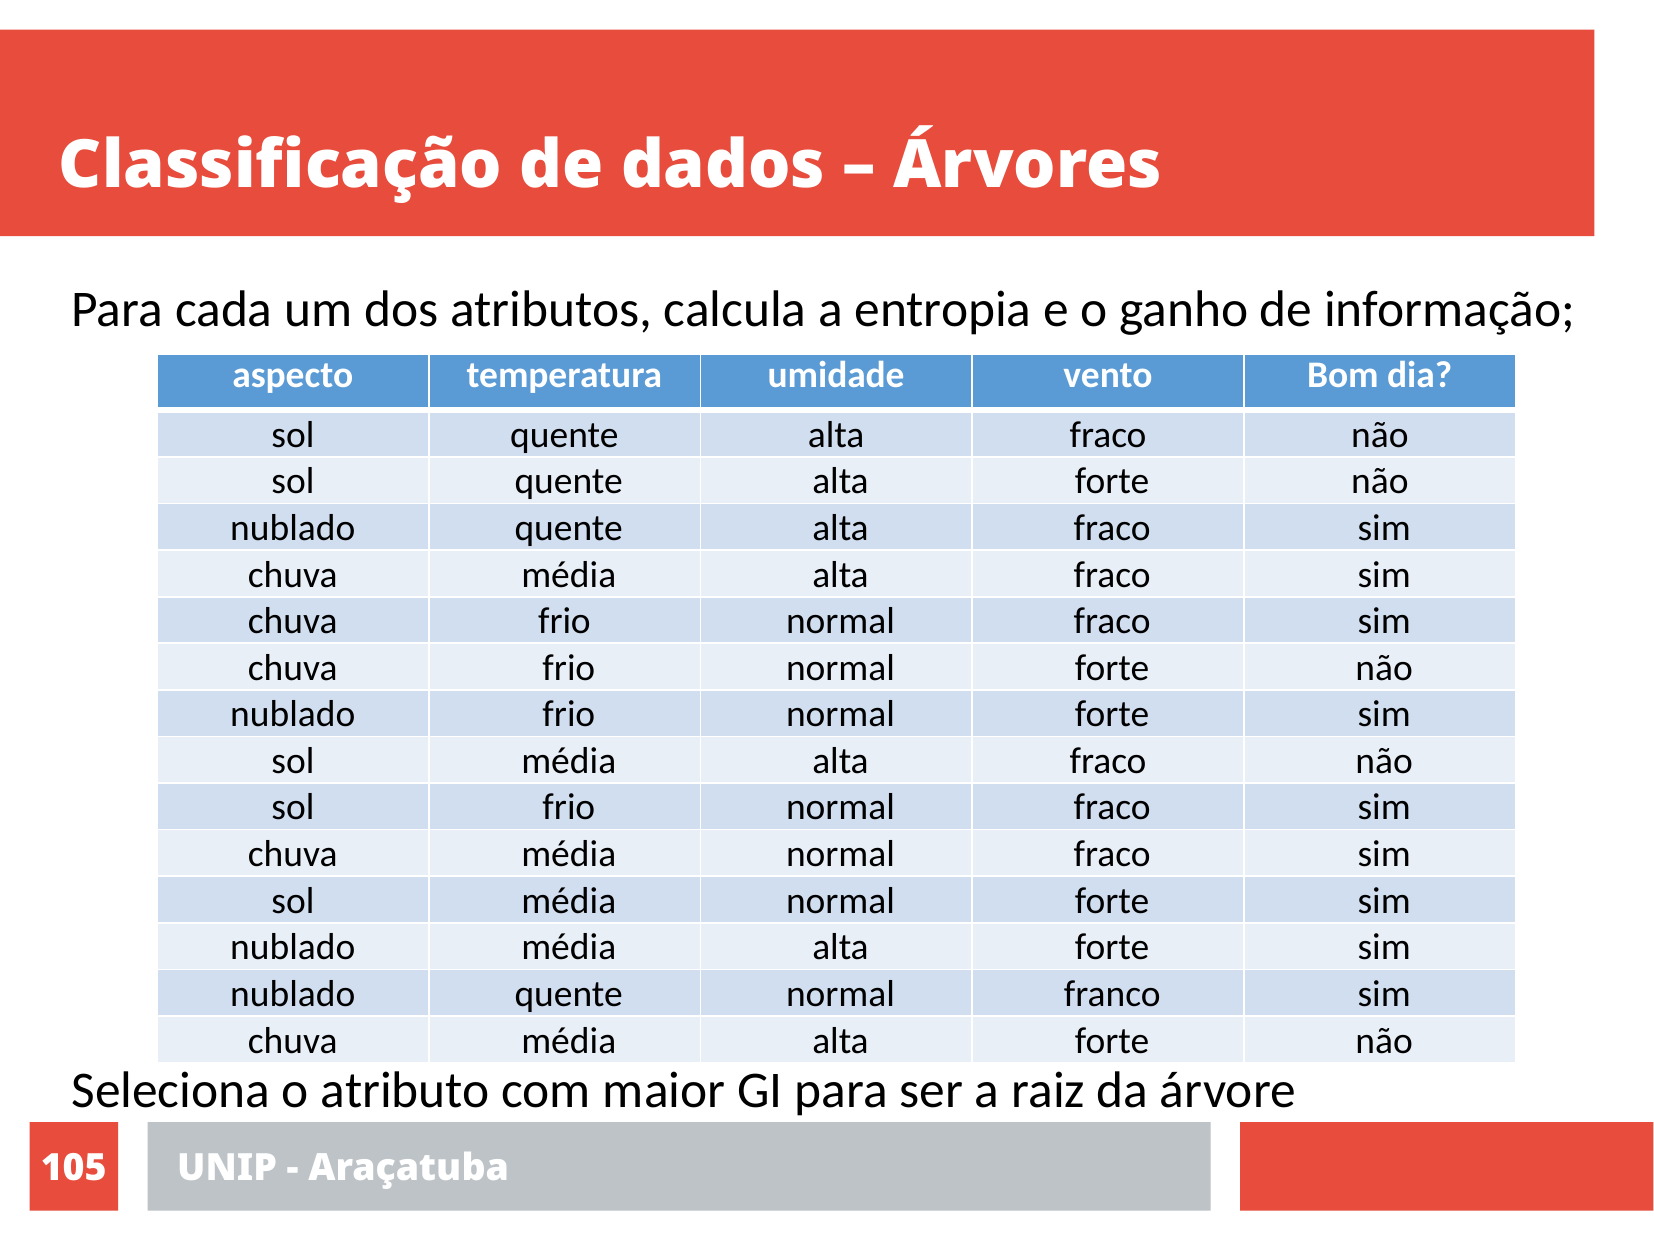

# Classificação de dados – Árvores
Para cada um dos atributos, calcula a entropia e o ganho de informação;
Seleciona o atributo com maior GI para ser a raiz da árvore
| aspecto | temperatura | umidade | vento | Bom dia? |
| --- | --- | --- | --- | --- |
| sol | quente | alta | fraco | não |
| sol | quente | alta | forte | não |
| nublado | quente | alta | fraco | sim |
| chuva | média | alta | fraco | sim |
| chuva | frio | normal | fraco | sim |
| chuva | frio | normal | forte | não |
| nublado | frio | normal | forte | sim |
| sol | média | alta | fraco | não |
| sol | frio | normal | fraco | sim |
| chuva | média | normal | fraco | sim |
| sol | média | normal | forte | sim |
| nublado | média | alta | forte | sim |
| nublado | quente | normal | franco | sim |
| chuva | média | alta | forte | não |
105
UNIP - Araçatuba